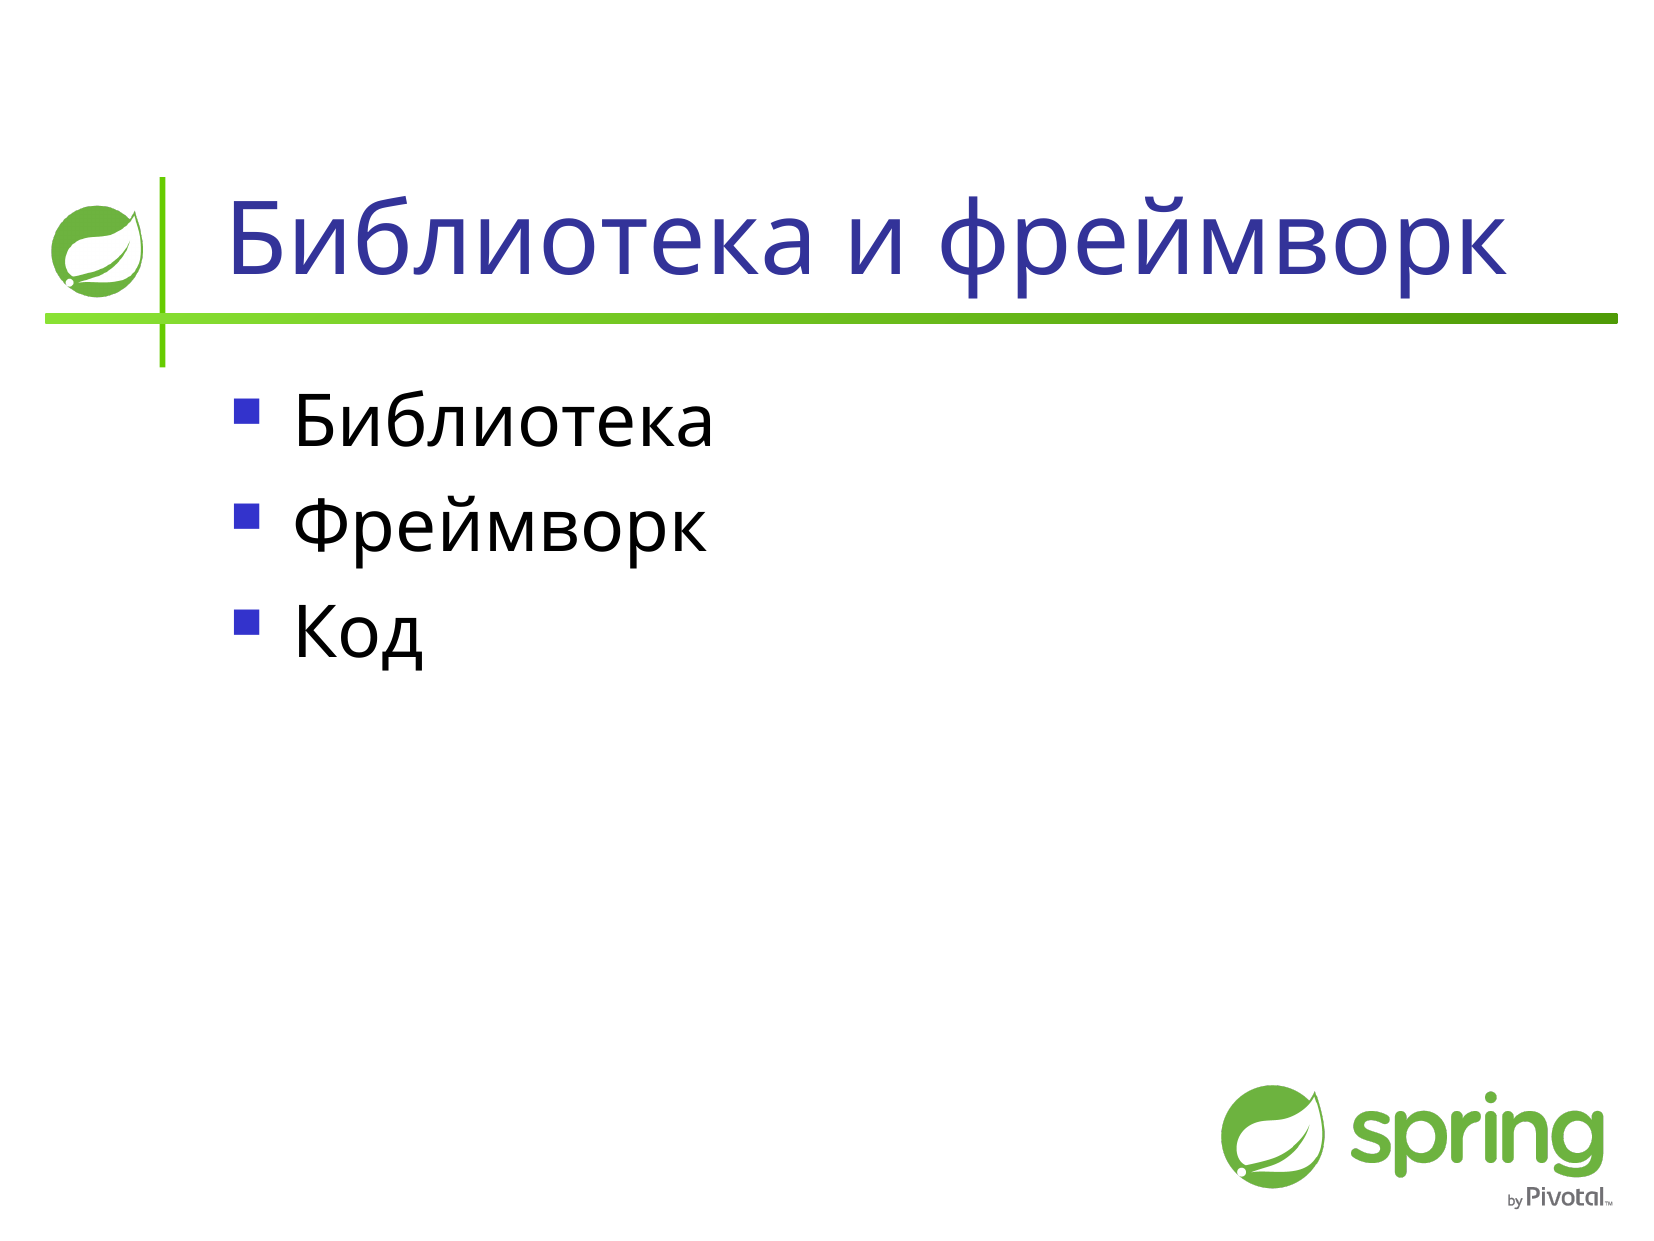

# Библиотека и фреймворк
Библиотека
Фреймворк
Код